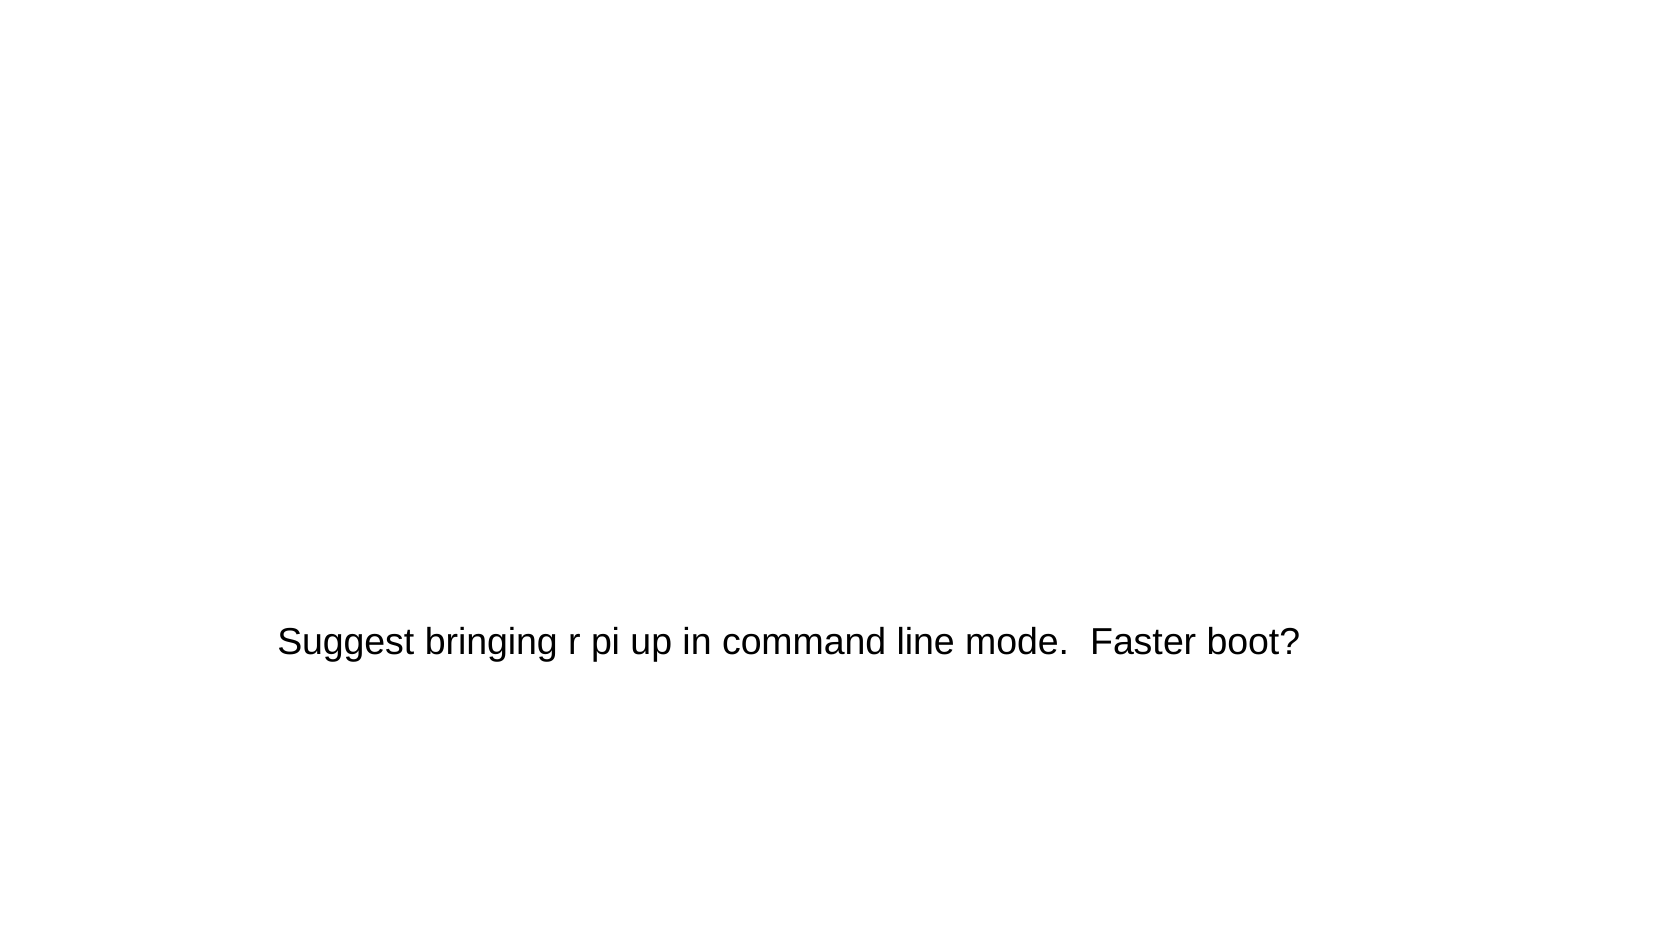

Suggest bringing r pi up in command line mode. Faster boot?